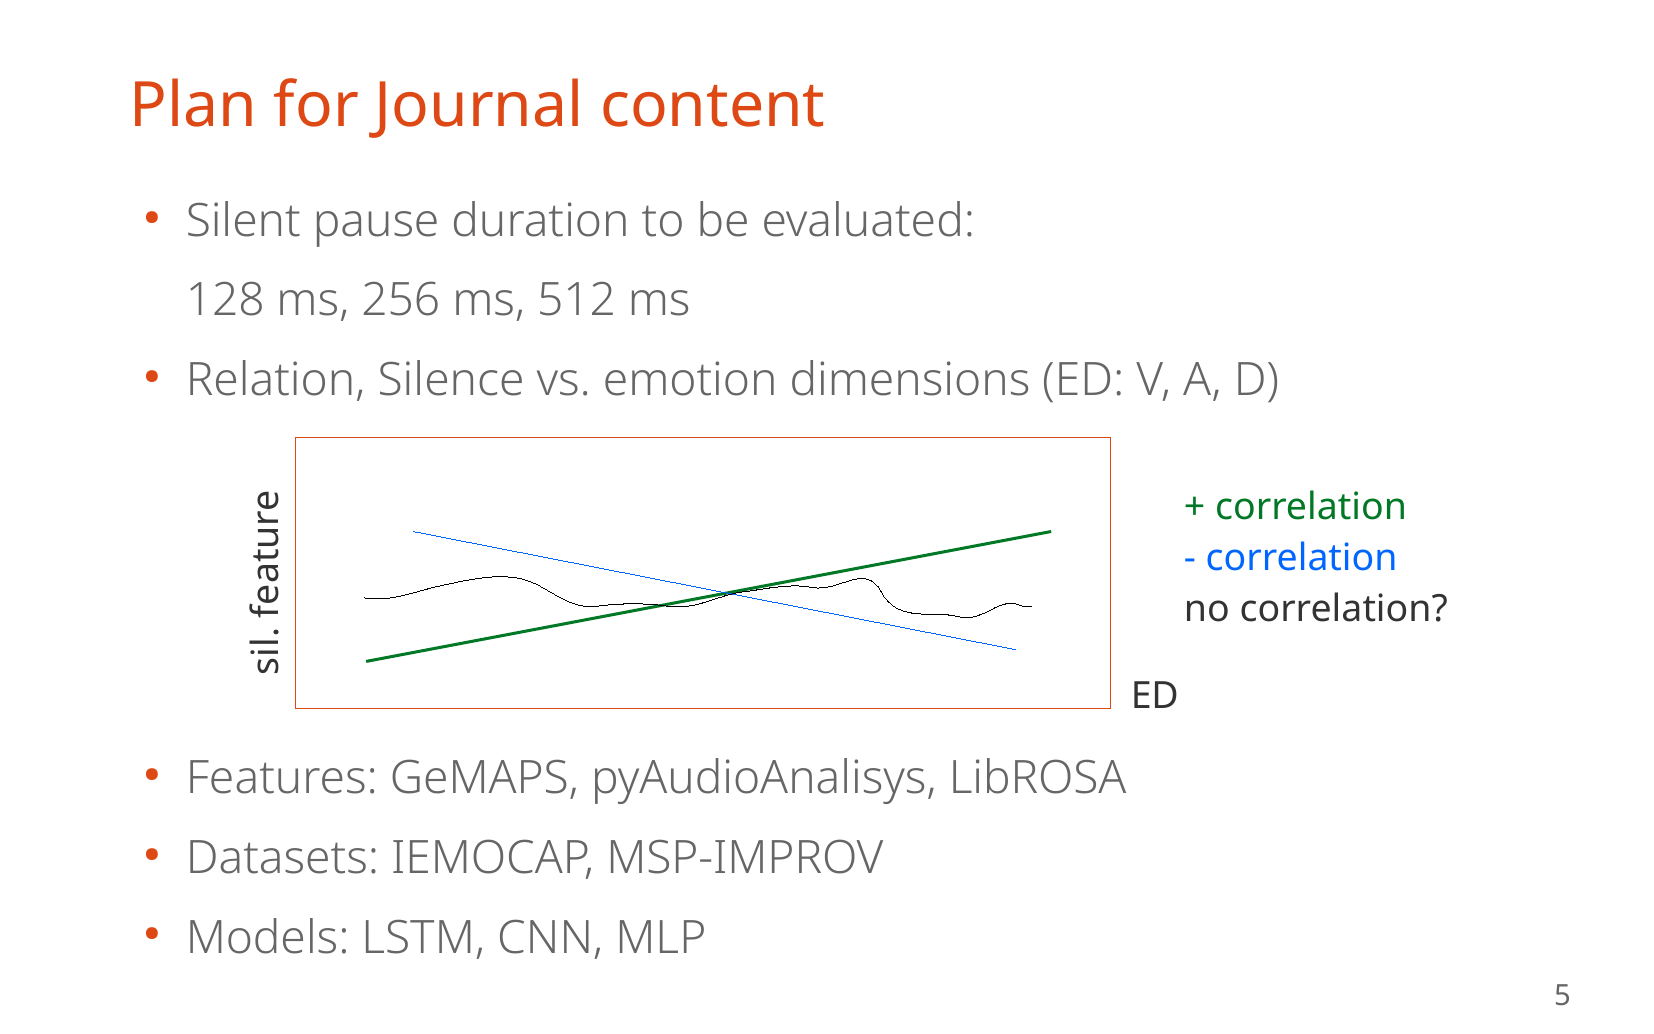

# Plan for Journal content
Silent pause duration to be evaluated:
128 ms, 256 ms, 512 ms
Relation, Silence vs. emotion dimensions (ED: V, A, D)
Features: GeMAPS, pyAudioAnalisys, LibROSA
Datasets: IEMOCAP, MSP-IMPROV
Models: LSTM, CNN, MLP
+ correlation
- correlation
no correlation?
sil. feature
ED
5